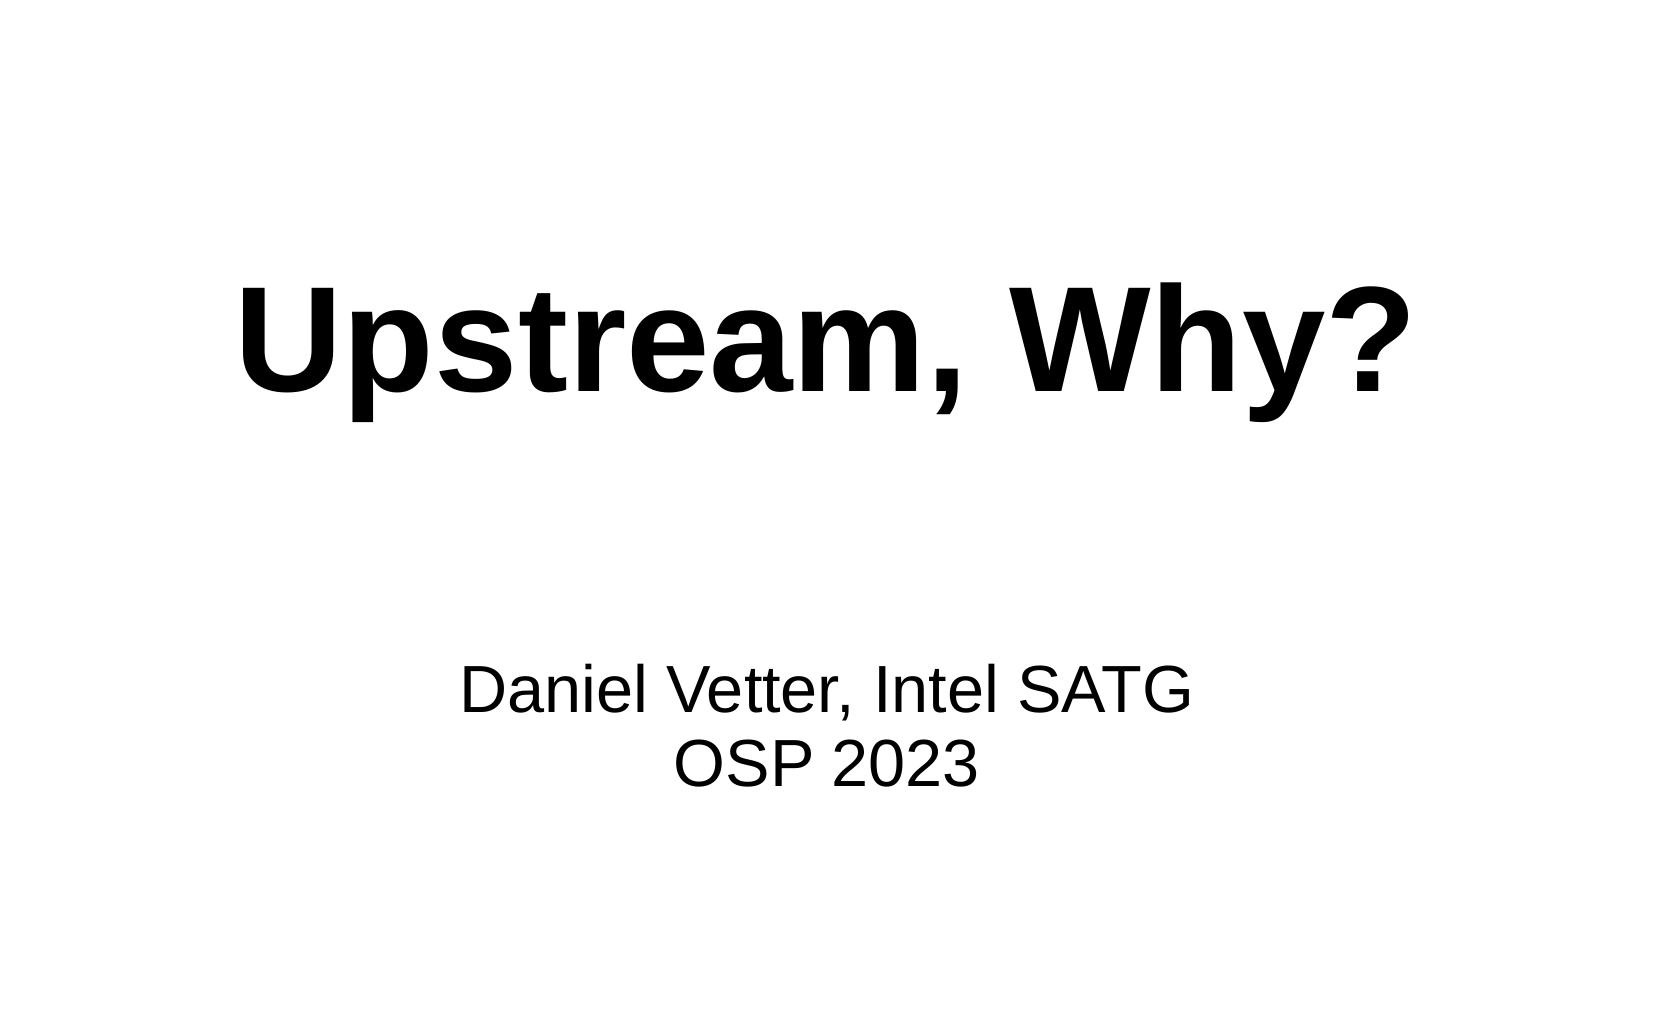

# Upstream, Why?
Daniel Vetter, Intel SATG
OSP 2023